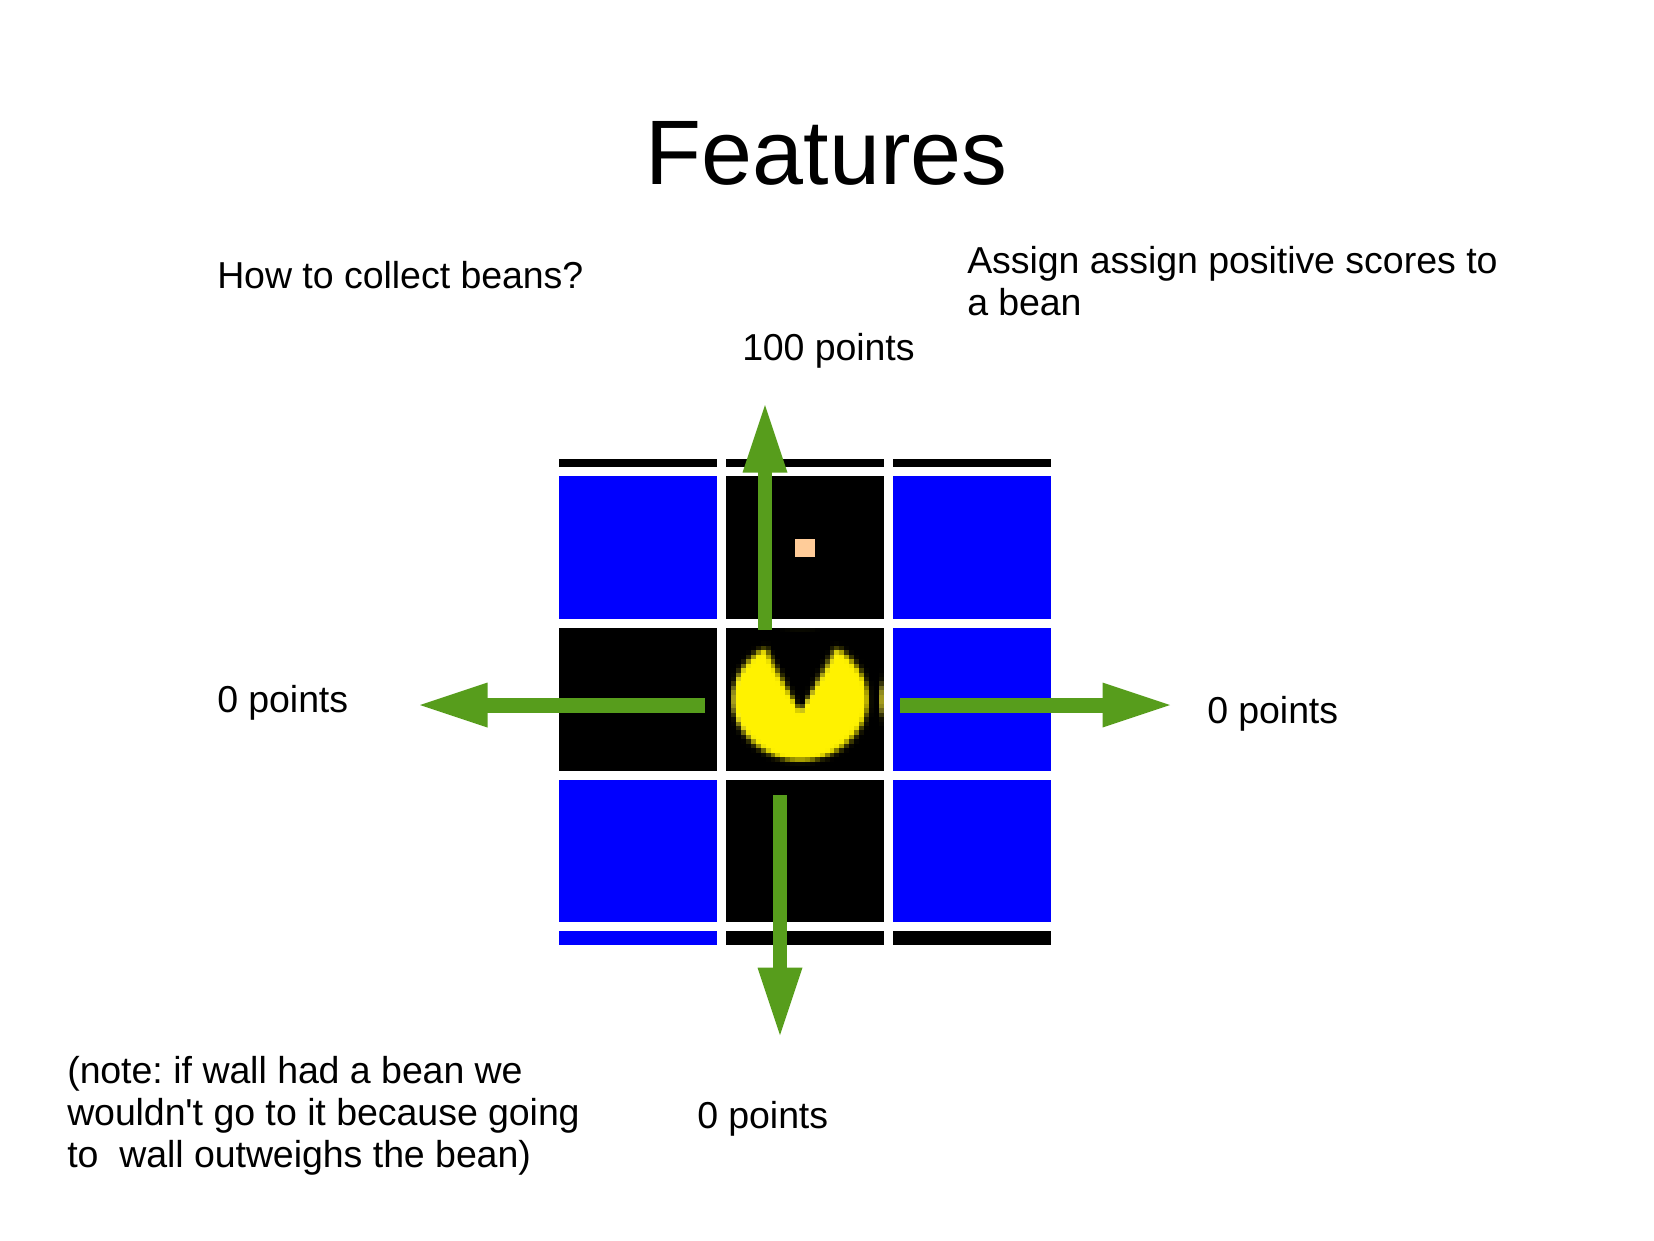

# Features
Assign assign positive scores to a bean
How to collect beans?
100 points
0 points
0 points
(note: if wall had a bean we wouldn't go to it because going to wall outweighs the bean)
0 points